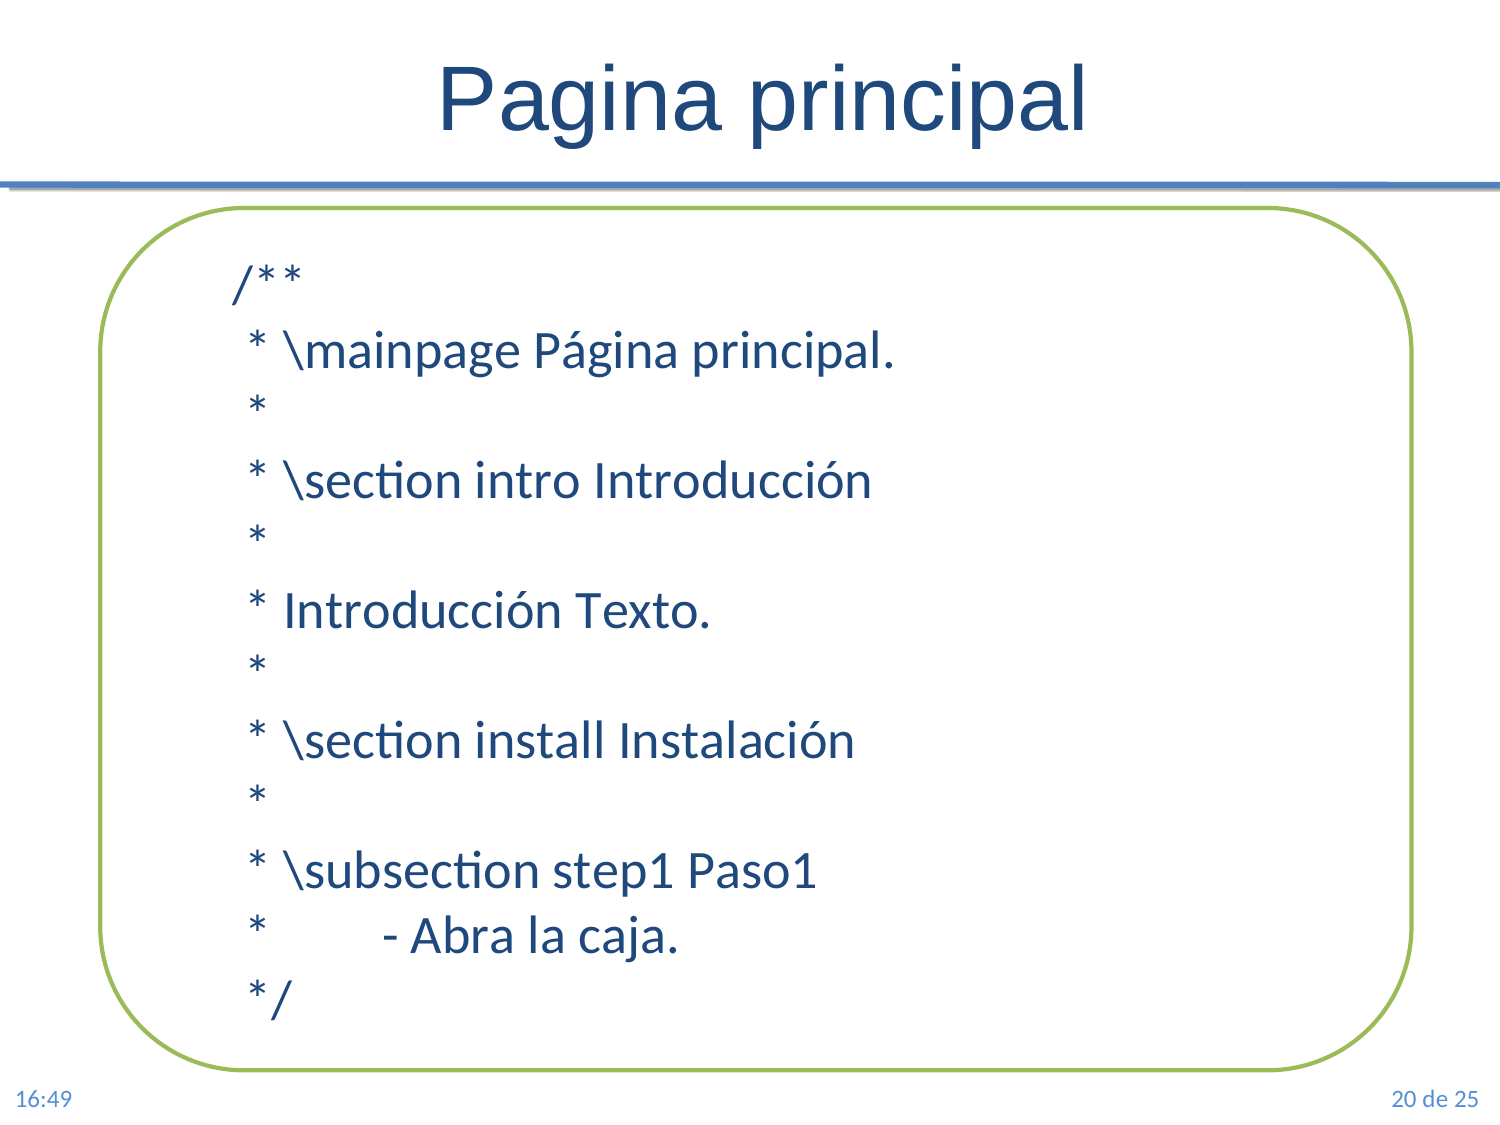

Pagina principal
/**
 * \mainpage Página principal.
 *
 * \section intro Introducción
 *
 * Introducción Texto.
 *
 * \section install Instalación
 *
 * \subsection step1 Paso1
 * 	- Abra la caja.
 */
16:49
 de 25